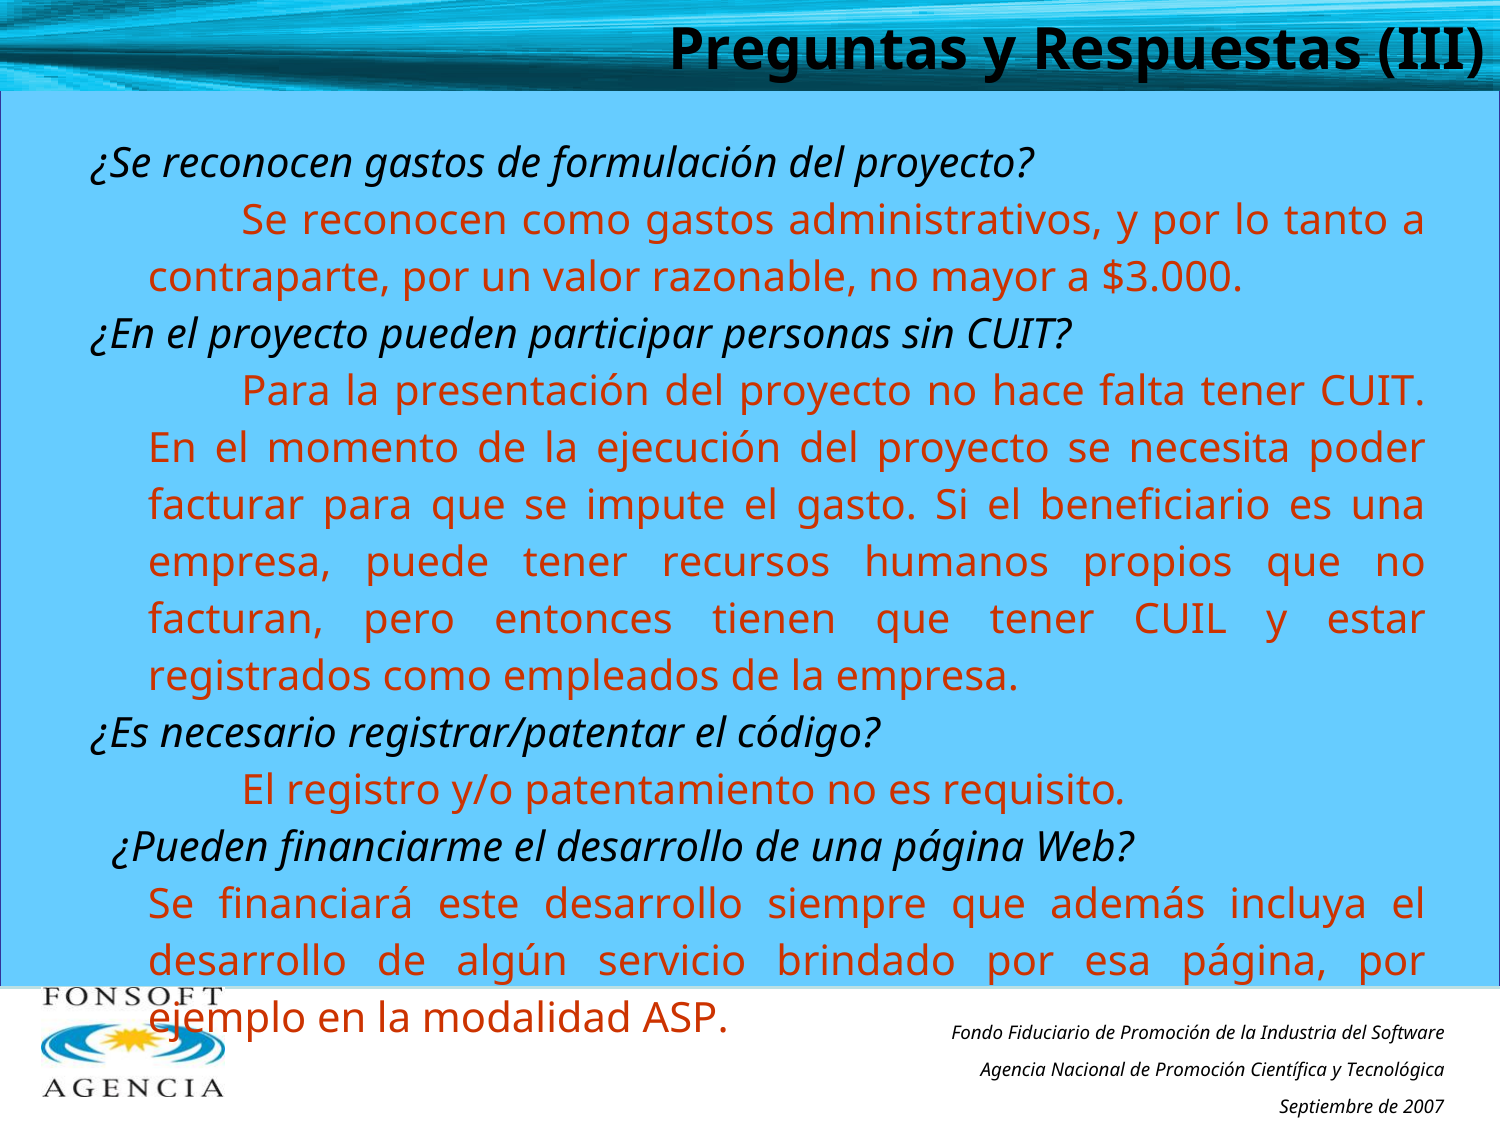

Preguntas y Respuestas (III)
¿Se reconocen gastos de formulación del proyecto?
		Se reconocen como gastos administrativos, y por lo tanto a contraparte, por un valor razonable, no mayor a $3.000.
¿En el proyecto pueden participar personas sin CUIT?
		Para la presentación del proyecto no hace falta tener CUIT. En el momento de la ejecución del proyecto se necesita poder facturar para que se impute el gasto. Si el beneficiario es una empresa, puede tener recursos humanos propios que no facturan, pero entonces tienen que tener CUIL y estar registrados como empleados de la empresa.
¿Es necesario registrar/patentar el código?
		El registro y/o patentamiento no es requisito.
 ¿Pueden financiarme el desarrollo de una página Web?
	Se financiará este desarrollo siempre que además incluya el desarrollo de algún servicio brindado por esa página, por ejemplo en la modalidad ASP.